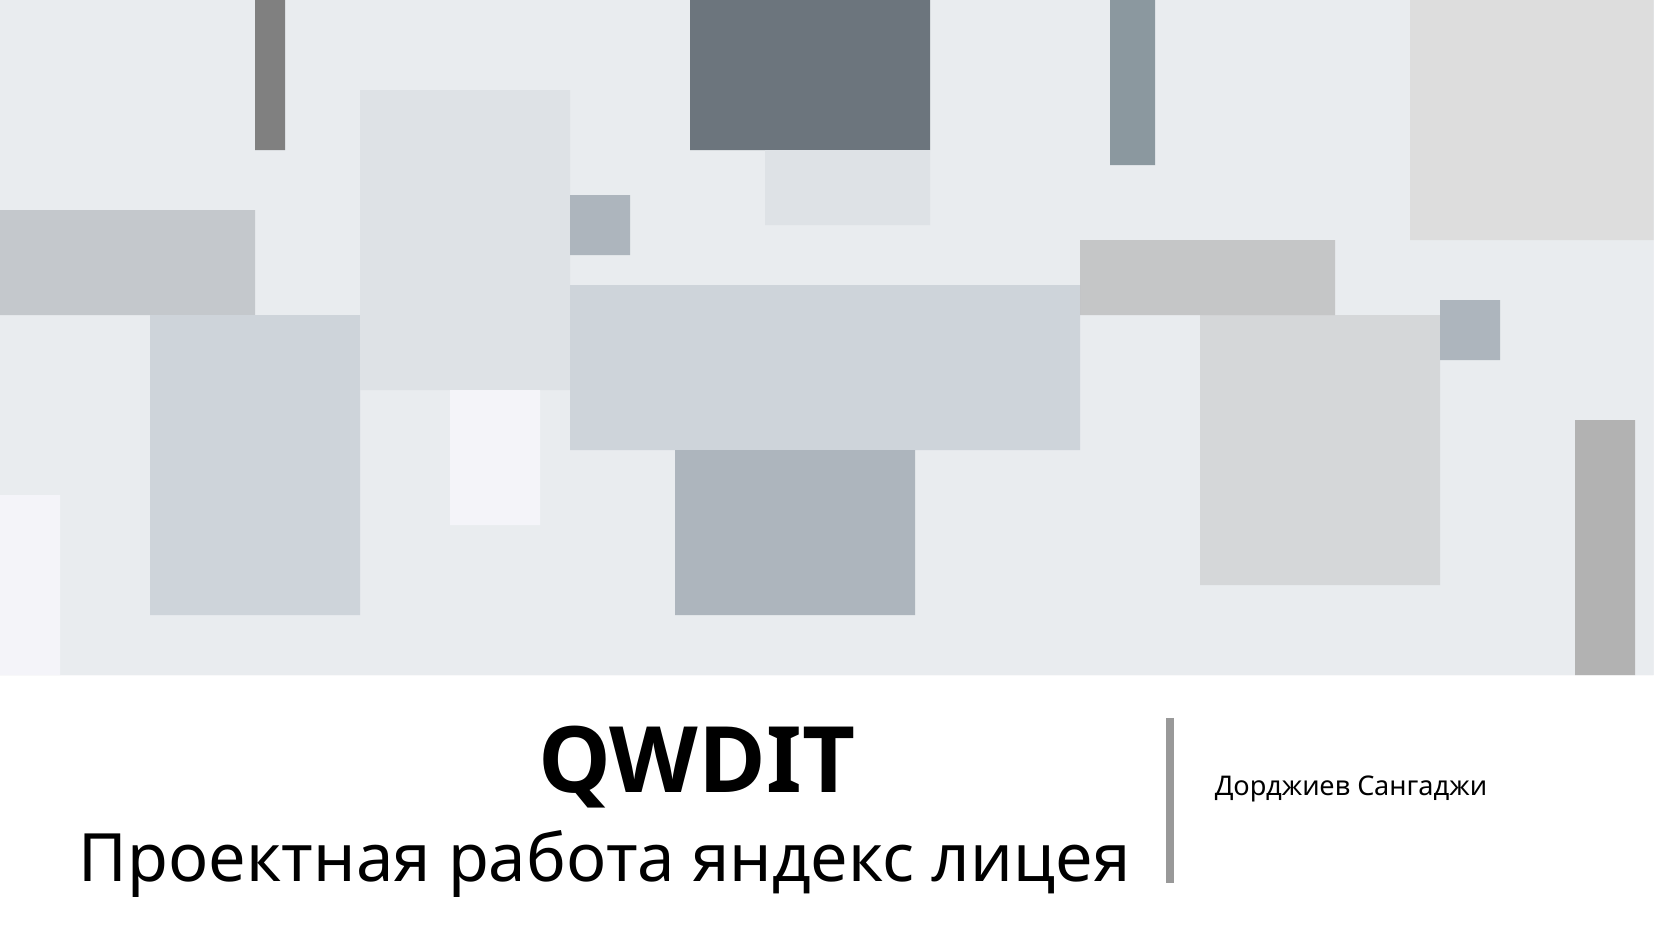

# QWDIT
Дорджиев Сангаджи
Проектная работа яндекс лицея